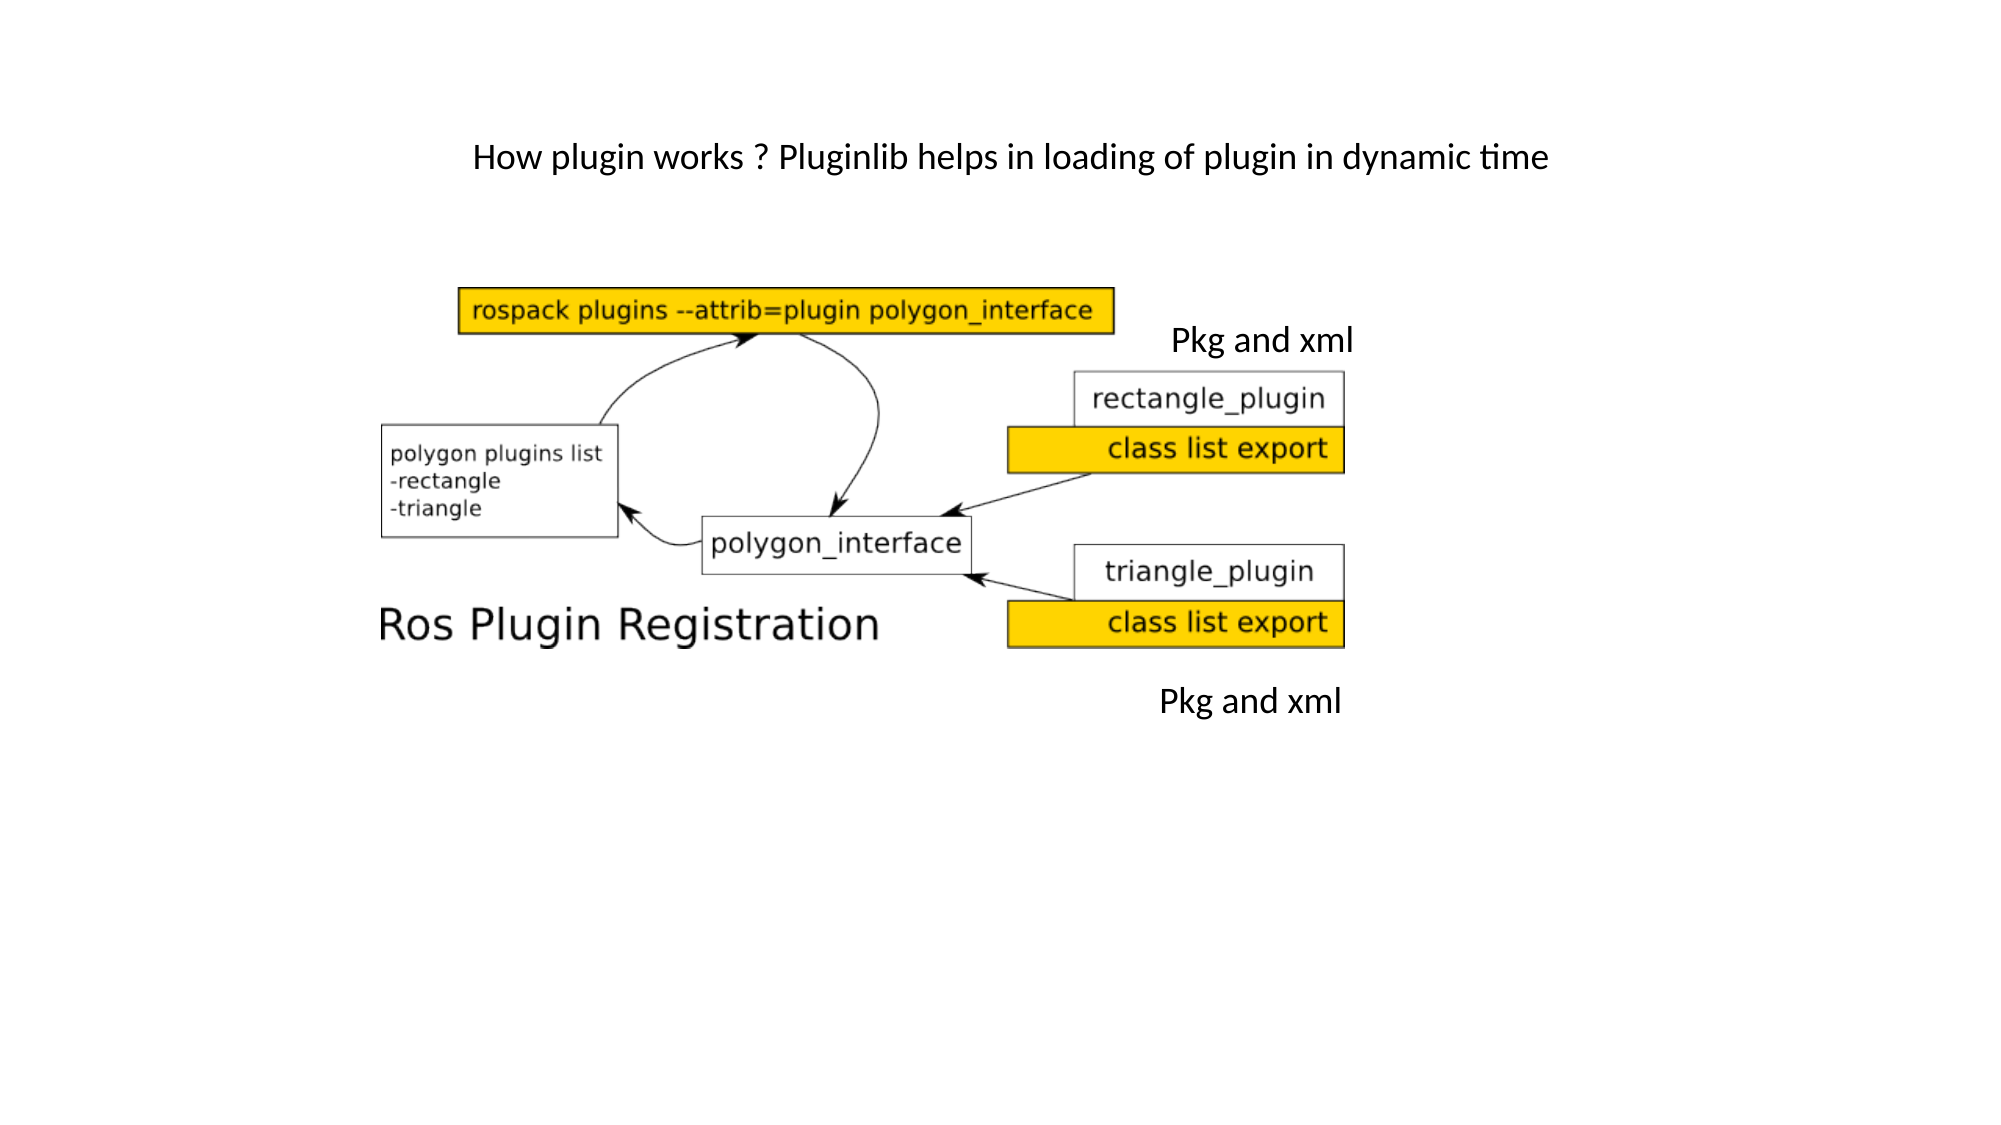

How plugin works ? Pluginlib helps in loading of plugin in dynamic time
Pkg and xml
Pkg and xml